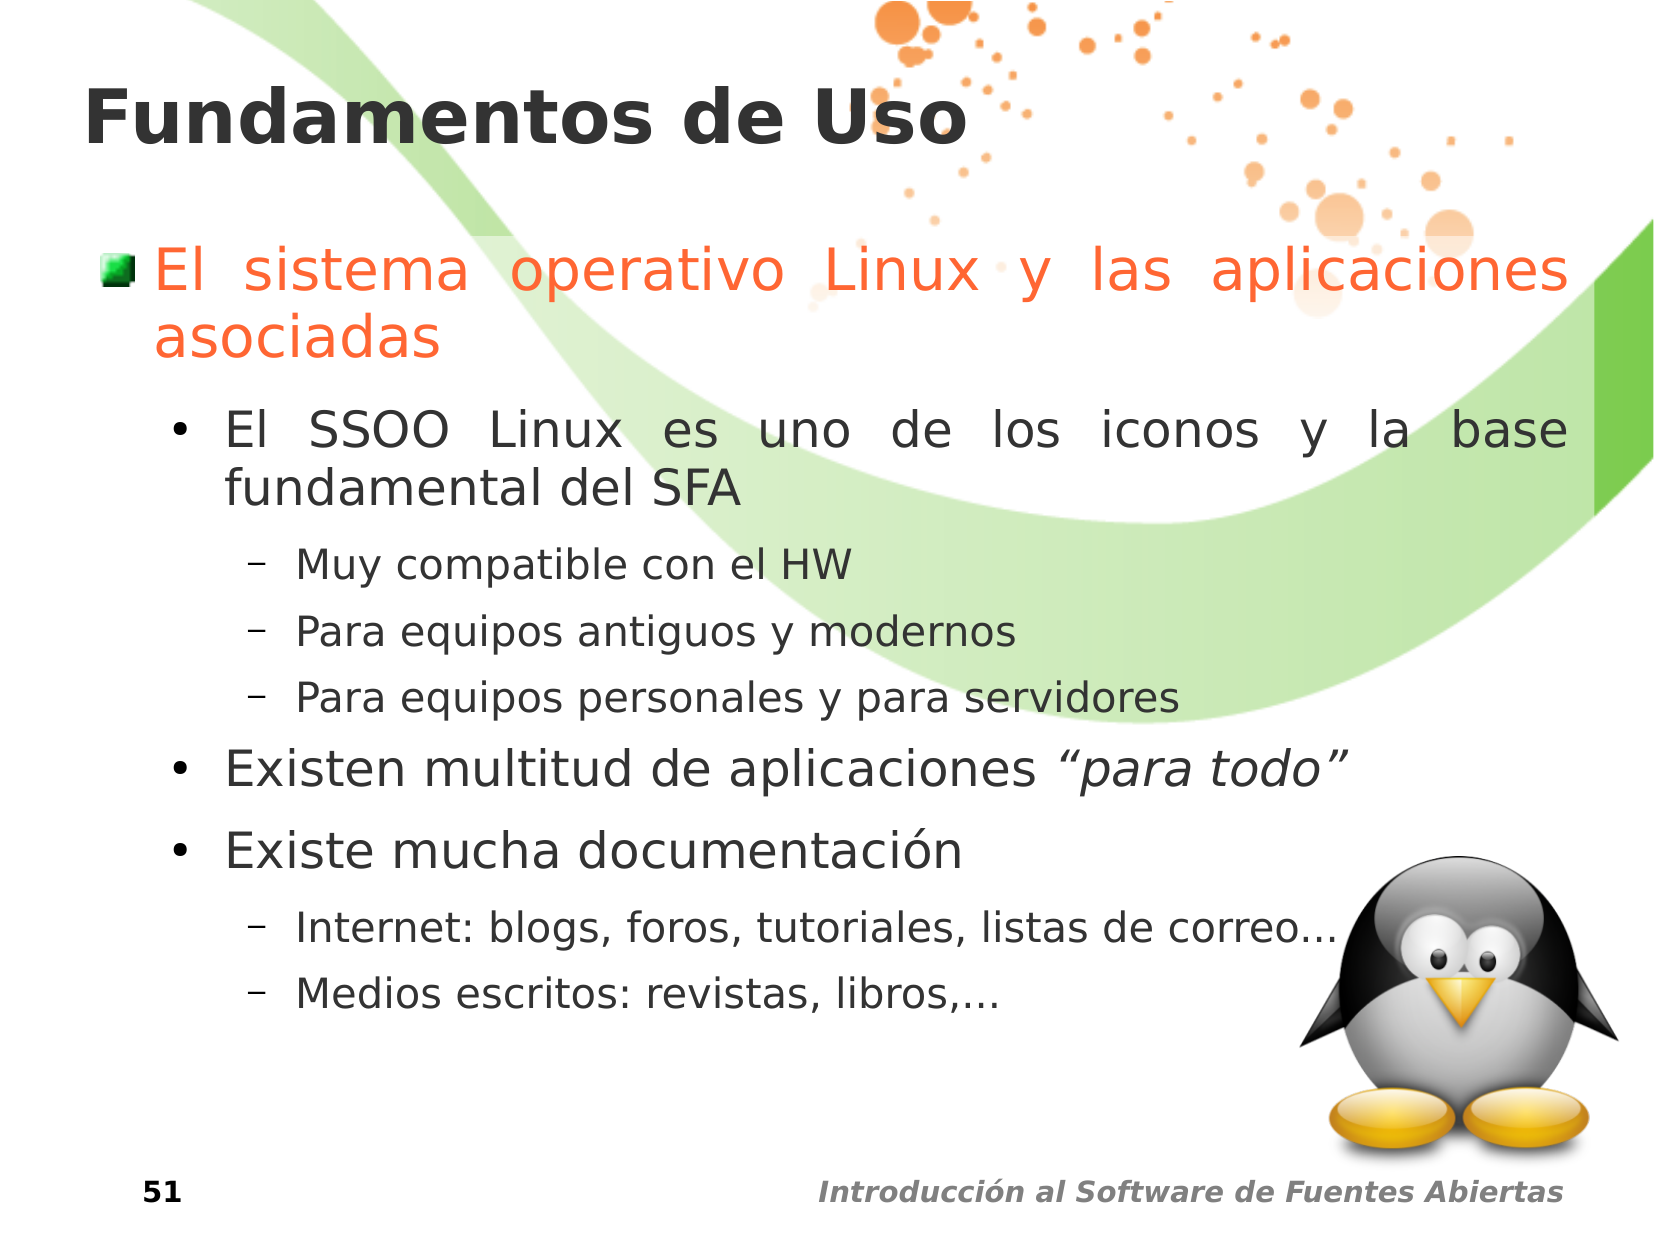

# Fundamentos de Uso
El sistema operativo Linux y las aplicaciones asociadas
El SSOO Linux es uno de los iconos y la base fundamental del SFA
Muy compatible con el HW
Para equipos antiguos y modernos
Para equipos personales y para servidores
Existen multitud de aplicaciones “para todo”
Existe mucha documentación
Internet: blogs, foros, tutoriales, listas de correo...
Medios escritos: revistas, libros,...